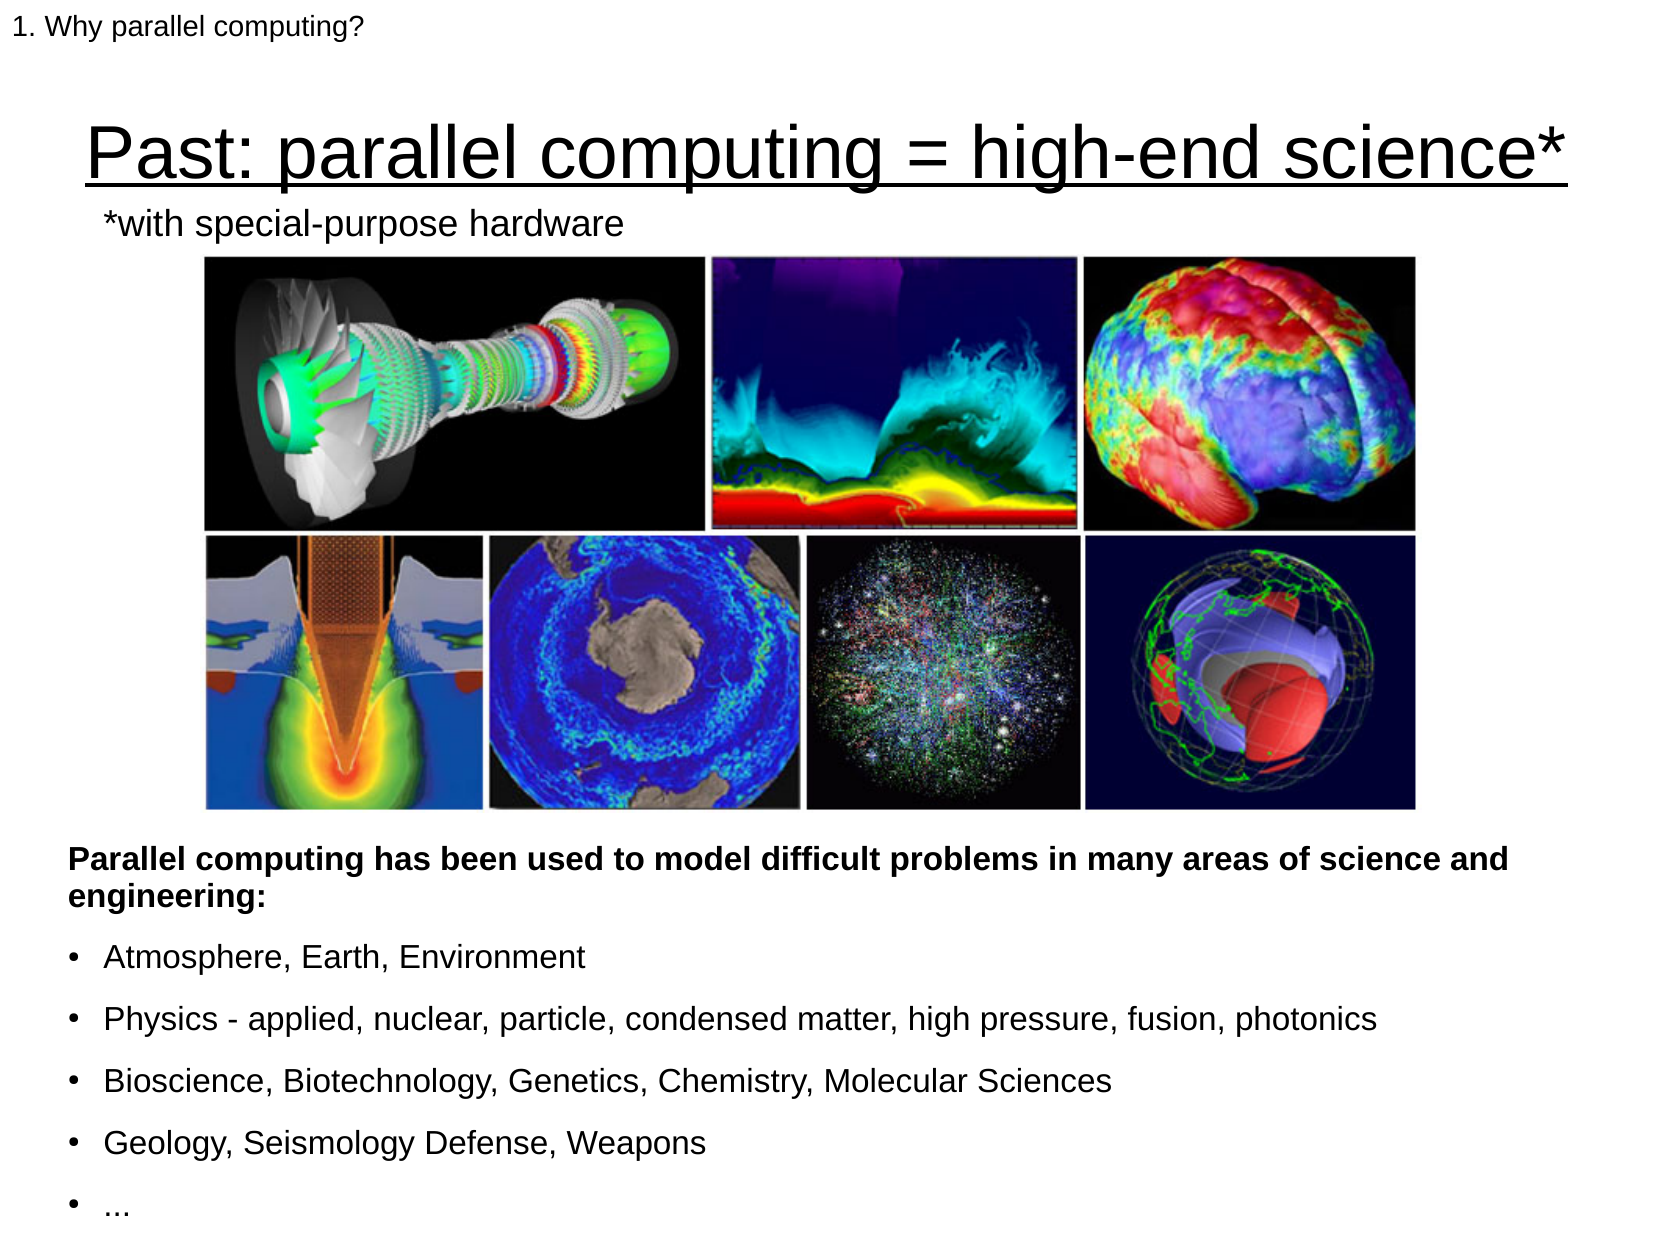

1. Why parallel computing?
# Past: parallel computing = high-end science*
*with special-purpose hardware
Parallel computing has been used to model difficult problems in many areas of science and engineering:
Atmosphere, Earth, Environment
Physics - applied, nuclear, particle, condensed matter, high pressure, fusion, photonics
Bioscience, Biotechnology, Genetics, Chemistry, Molecular Sciences
Geology, Seismology Defense, Weapons
...